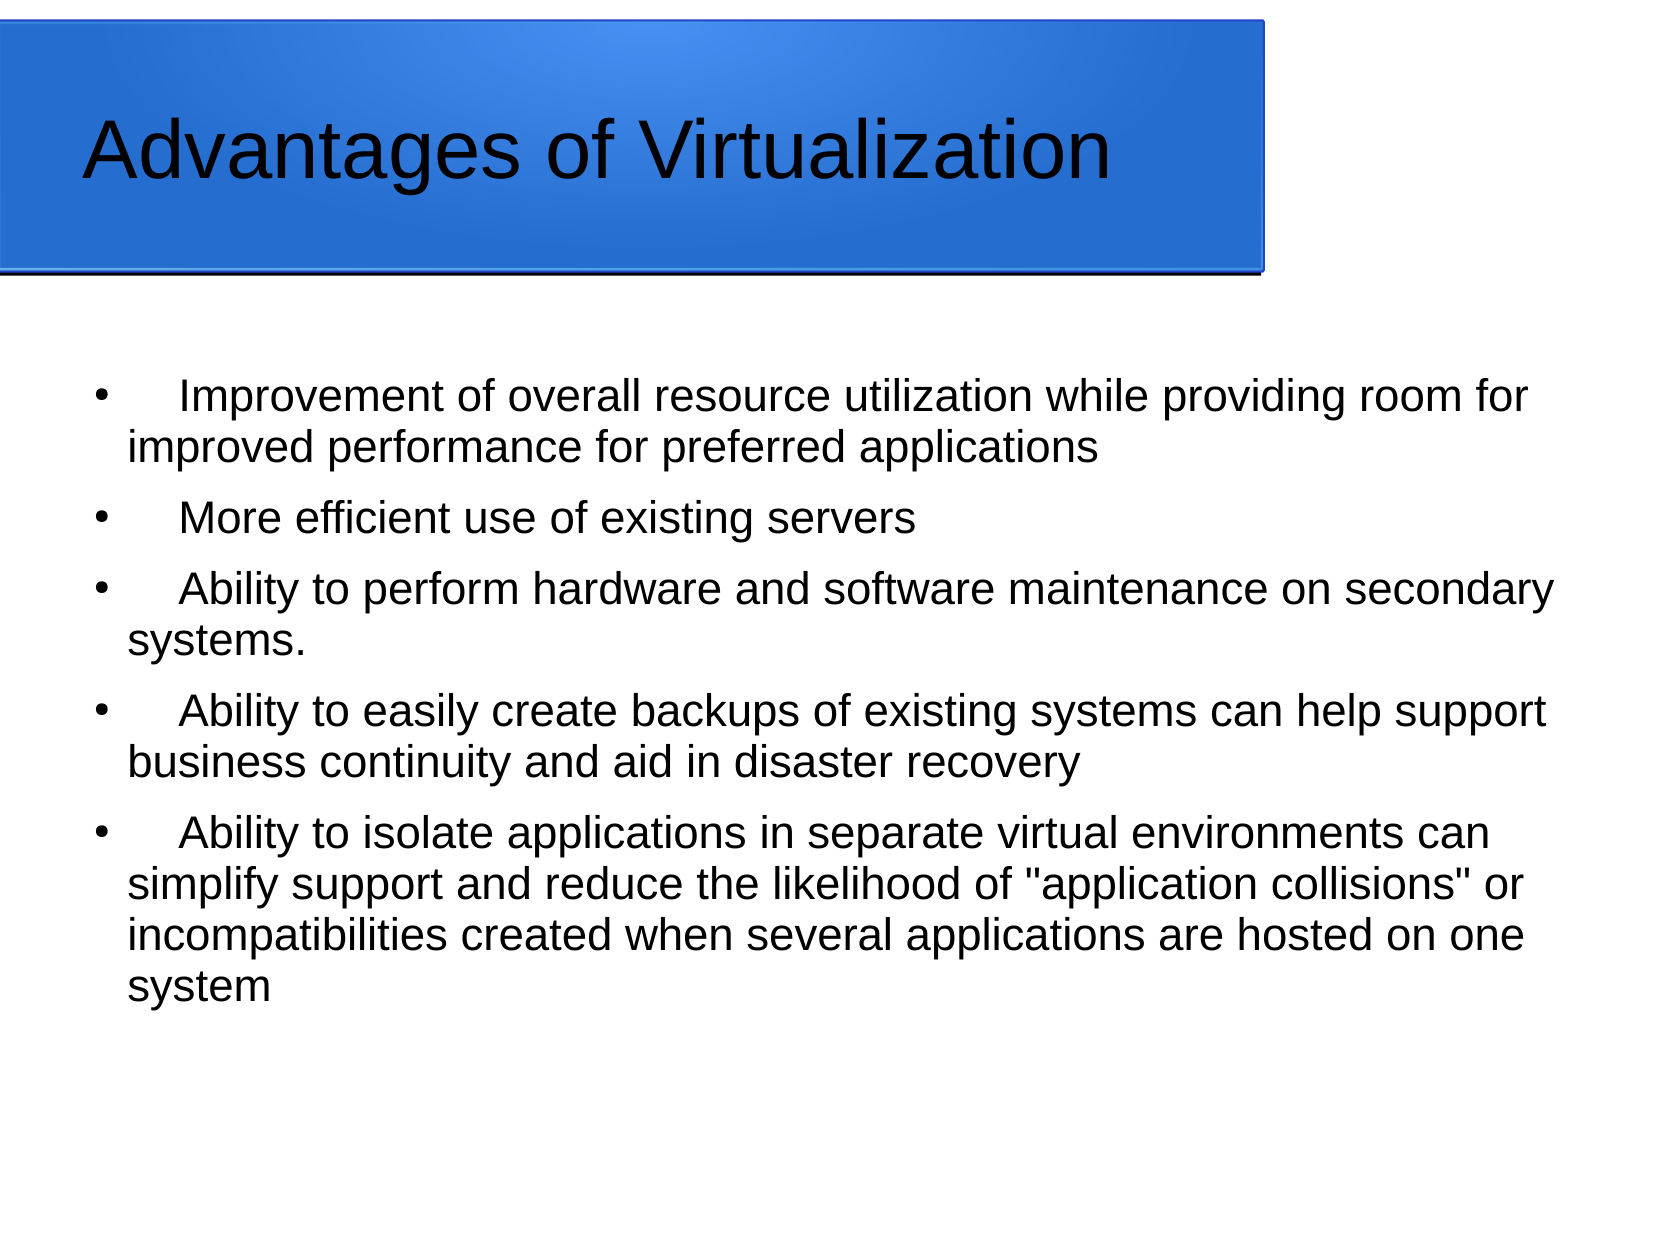

# Advantages of Virtualization
 Improvement of overall resource utilization while providing room for improved performance for preferred applications
 More efficient use of existing servers
 Ability to perform hardware and software maintenance on secondary systems.
 Ability to easily create backups of existing systems can help support business continuity and aid in disaster recovery
 Ability to isolate applications in separate virtual environments can simplify support and reduce the likelihood of "application collisions" or incompatibilities created when several applications are hosted on one system